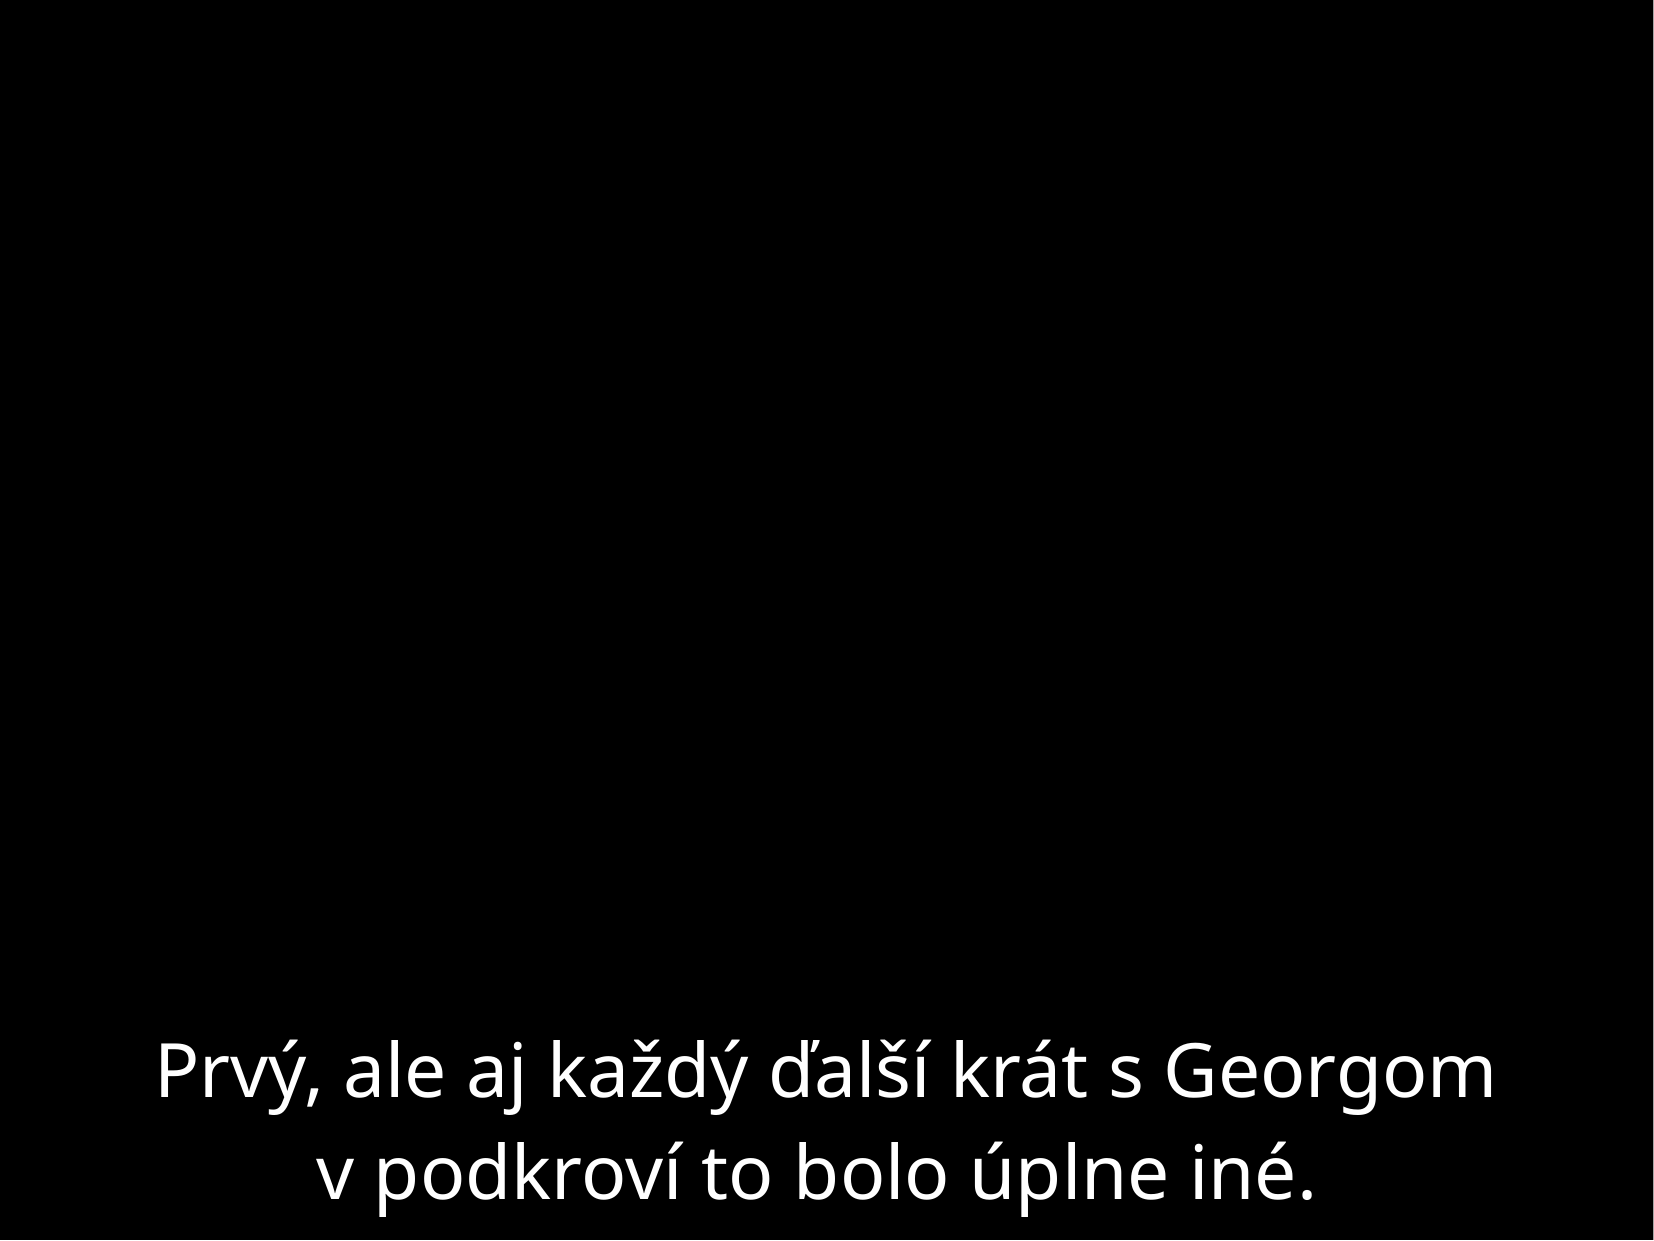

# Prvý, ale aj každý ďalší krát s Georgom v podkroví to bolo úplne iné.